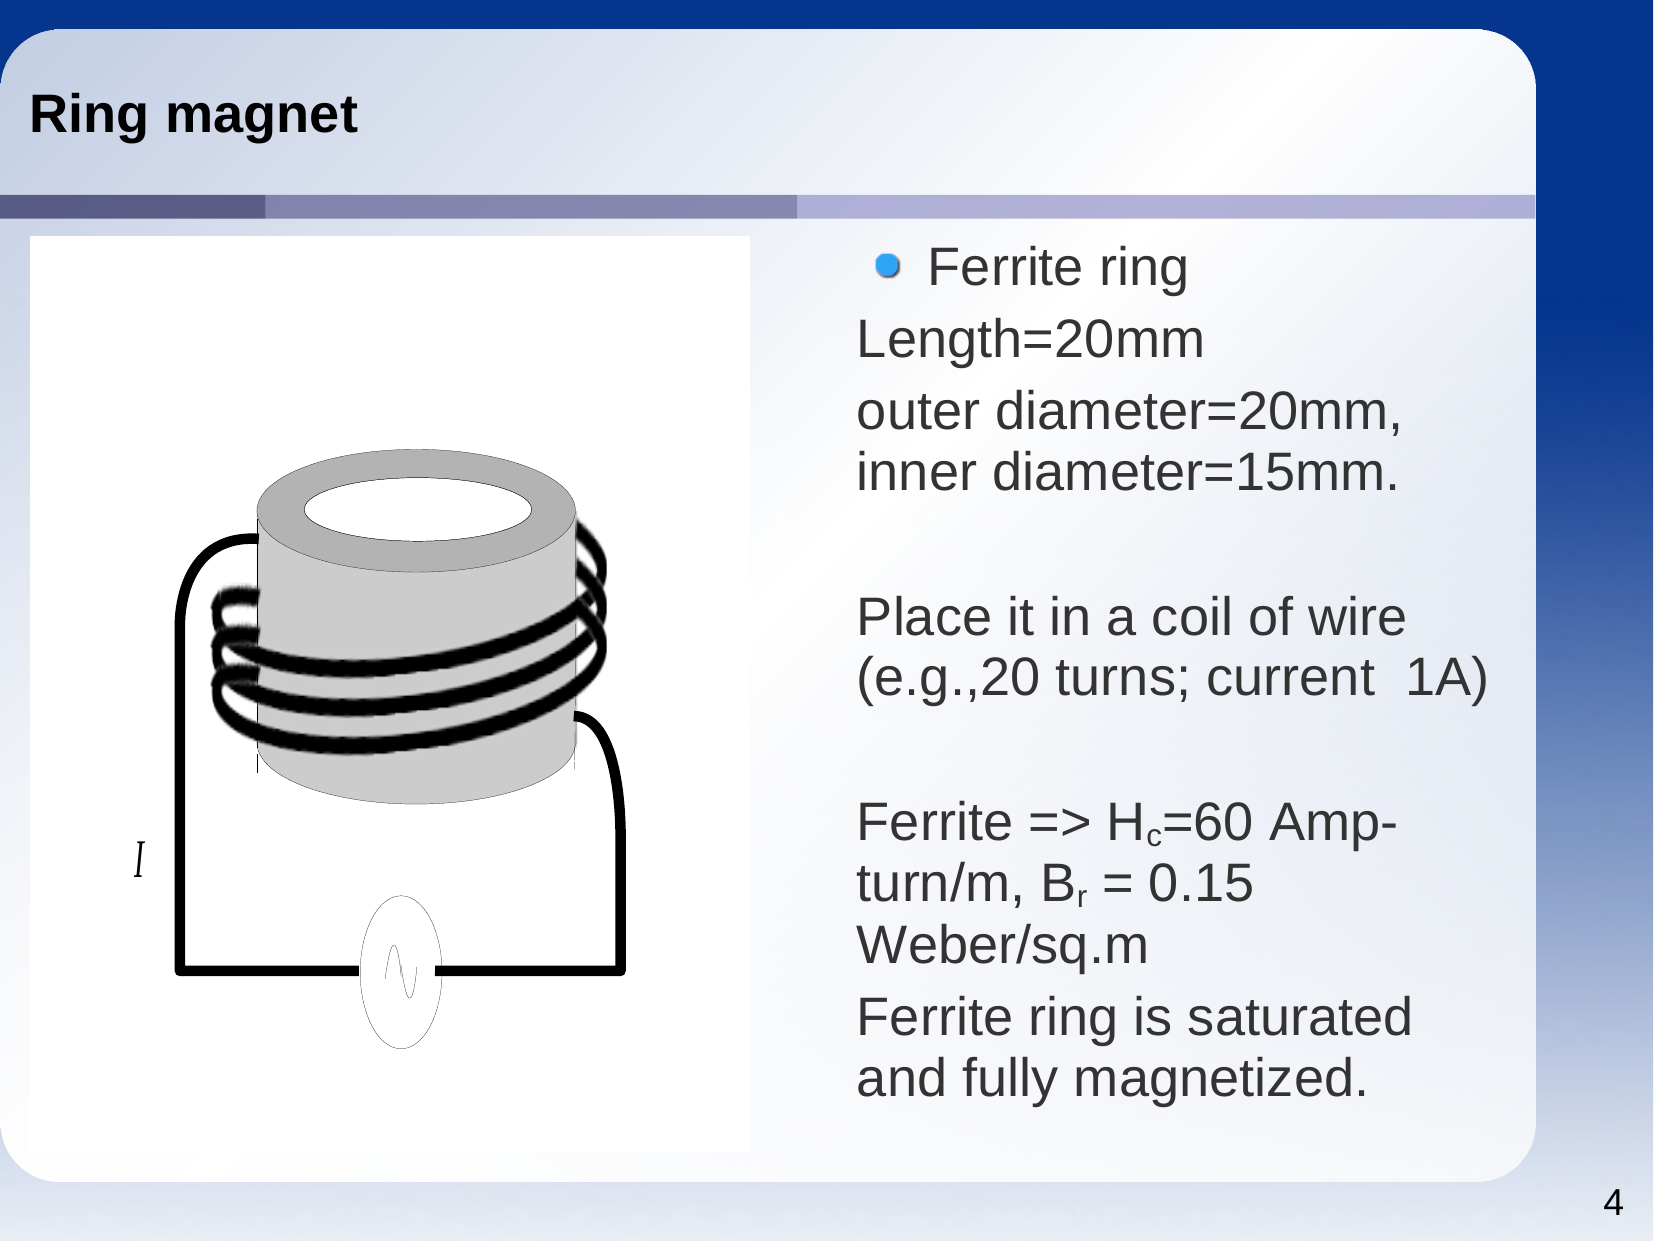

# Ring magnet
Ferrite ring
Length=20mm
outer diameter=20mm, inner diameter=15mm.
Place it in a coil of wire (e.g.,20 turns; current 1A)
Ferrite => Hc=60 Amp-turn/m, Br = 0.15 Weber/sq.m
Ferrite ring is saturated and fully magnetized.
4